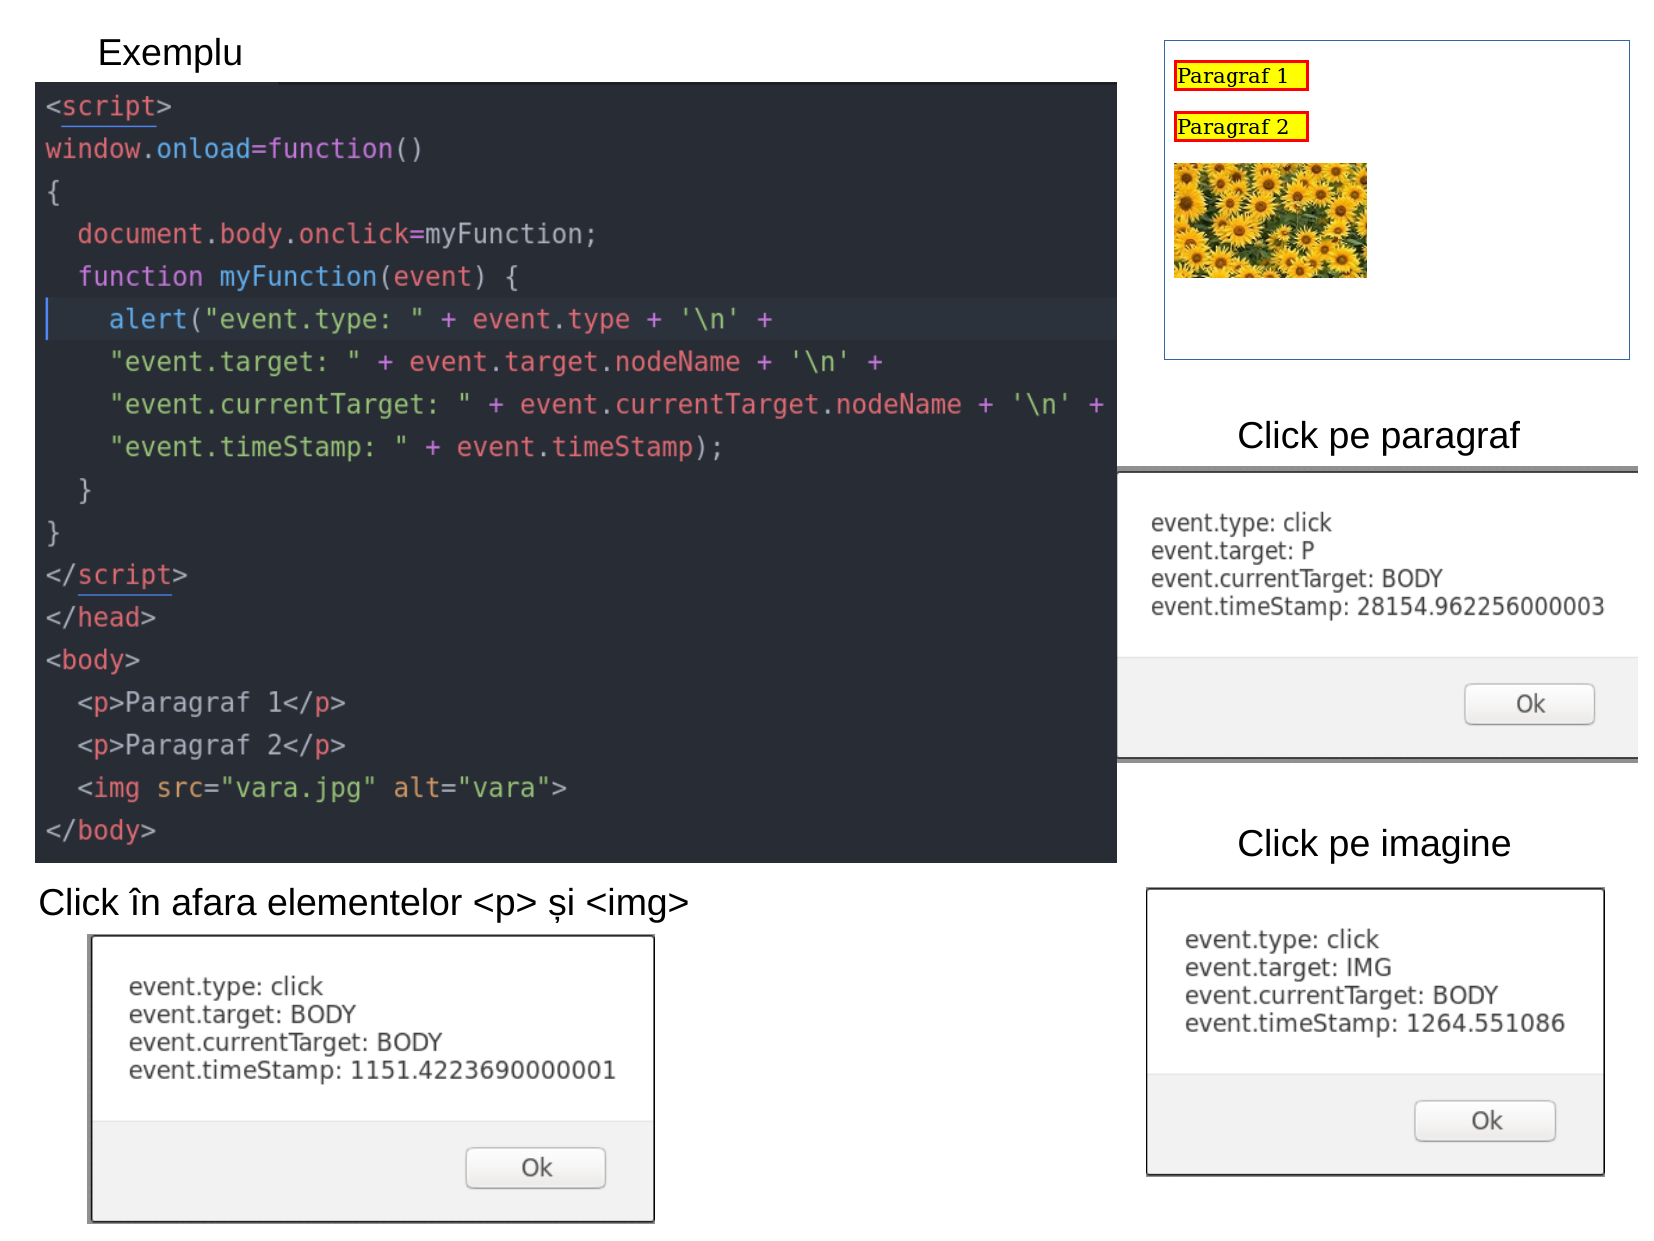

Exemplu
Click pe paragraf
Click pe imagine
Click în afara elementelor <p> și <img>